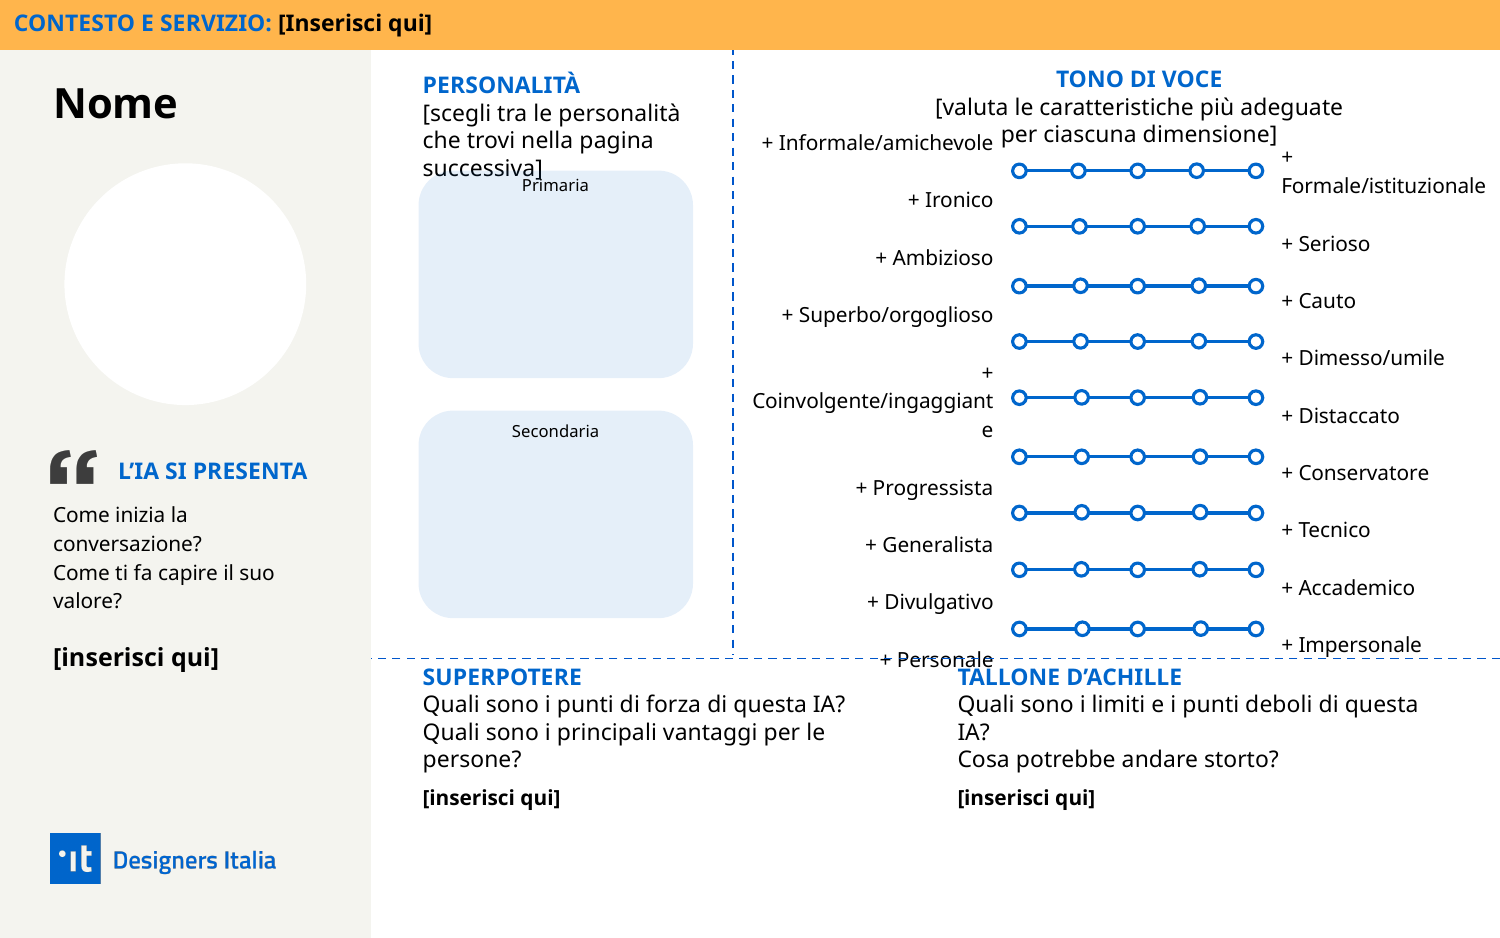

CONTESTO E SERVIZIO: [Inserisci qui]
TONO DI VOCE
[valuta le caratteristiche più adeguate per ciascuna dimensione]
PERSONALITÀ
[scegli tra le personalità che trovi nella pagina successiva]
Nome
+ Informale/amichevole
+ Ironico
+ Ambizioso
+ Superbo/orgoglioso
+ Coinvolgente/ingaggiante
+ Progressista
+ Generalista
+ Divulgativo
+ Personale
+ Formale/istituzionale
+ Serioso
+ Cauto
+ Dimesso/umile
+ Distaccato
+ Conservatore
+ Tecnico
+ Accademico
+ Impersonale
Primaria
Secondaria
L’IA SI PRESENTA
Come inizia la conversazione?
Come ti fa capire il suo valore?
[inserisci qui]
SUPERPOTERE
Quali sono i punti di forza di questa IA?
Quali sono i principali vantaggi per le persone?
TALLONE D’ACHILLE
Quali sono i limiti e i punti deboli di questa IA?
Cosa potrebbe andare storto?
[inserisci qui]
[inserisci qui]